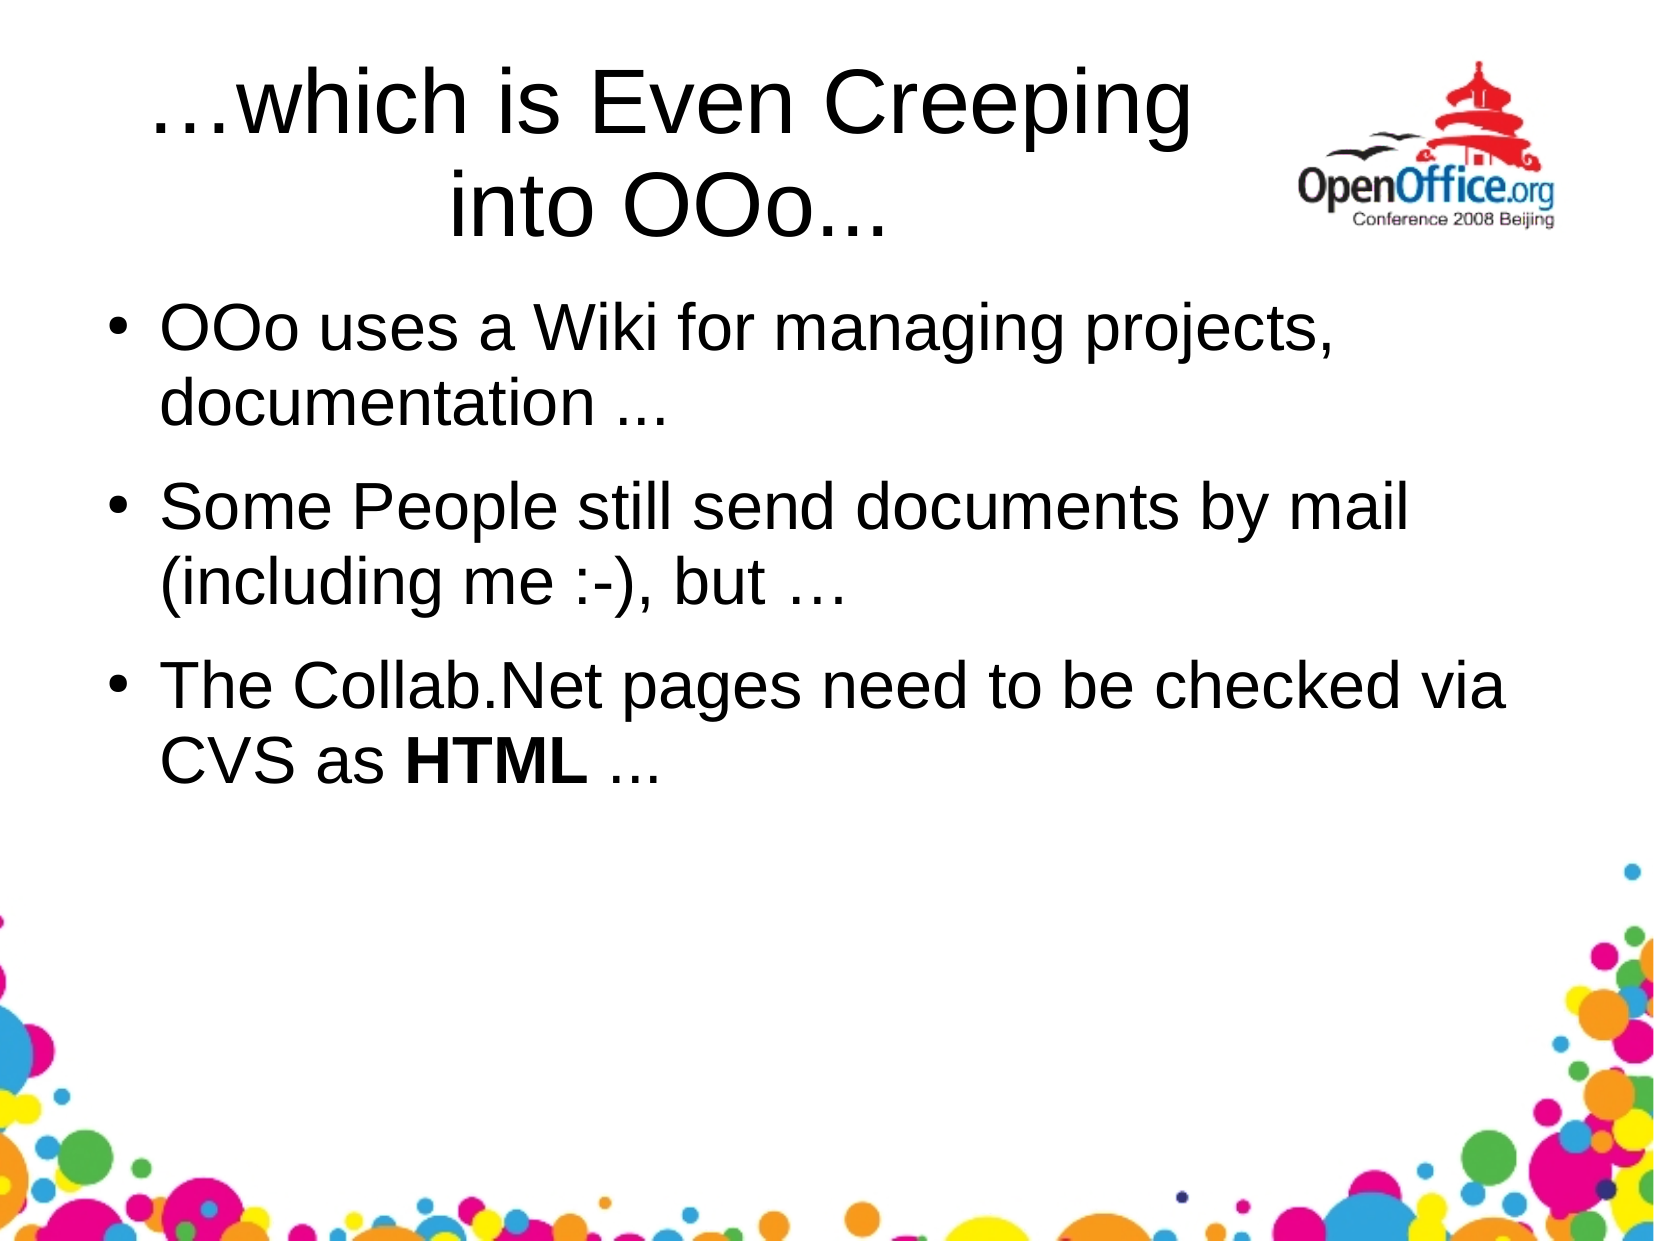

# …which is Even Creeping into OOo...
OOo uses a Wiki for managing projects, documentation ...
Some People still send documents by mail (including me :-), but …
The Collab.Net pages need to be checked via CVS as HTML ...